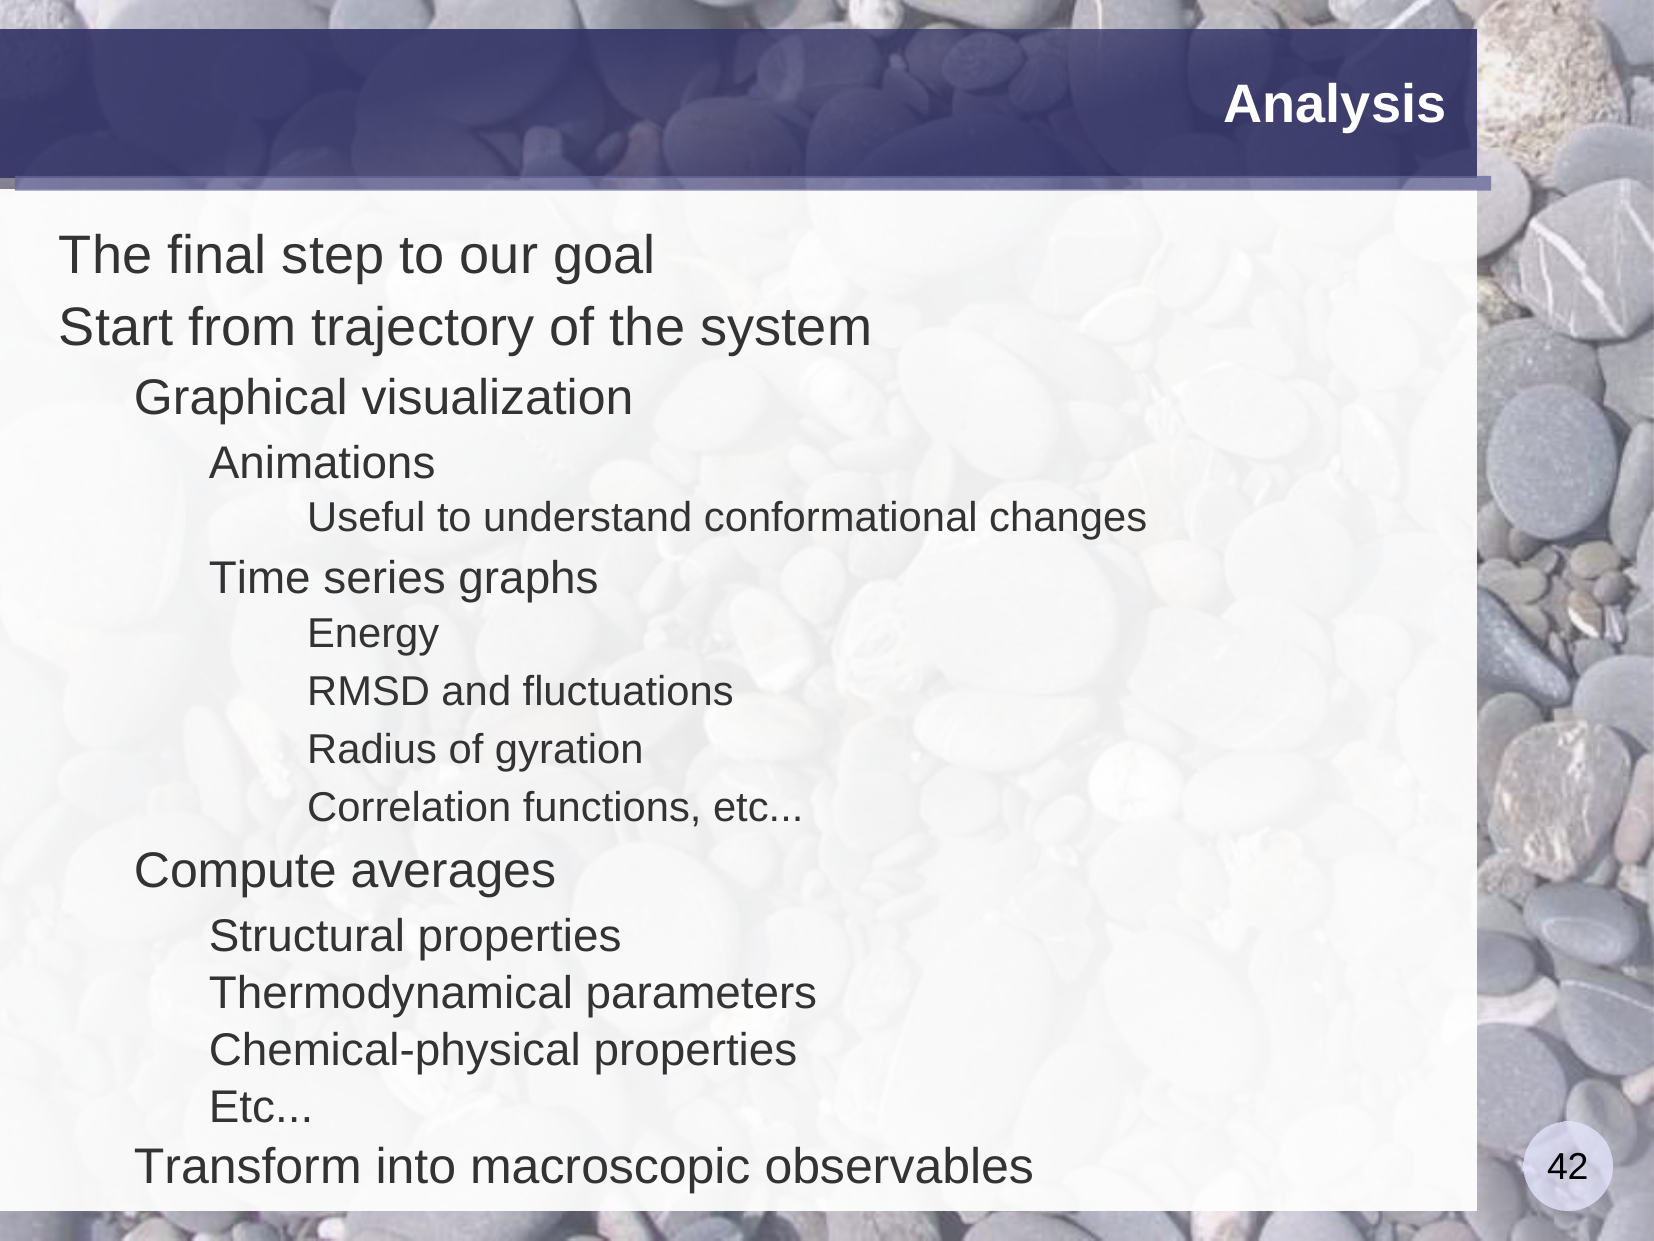

# Analysis
The final step to our goal
Start from trajectory of the system
Graphical visualization
Animations
Useful to understand conformational changes
Time series graphs
Energy
RMSD and fluctuations
Radius of gyration
Correlation functions, etc...
Compute averages
Structural properties
Thermodynamical parameters
Chemical-physical properties
Etc...
Transform into macroscopic observables